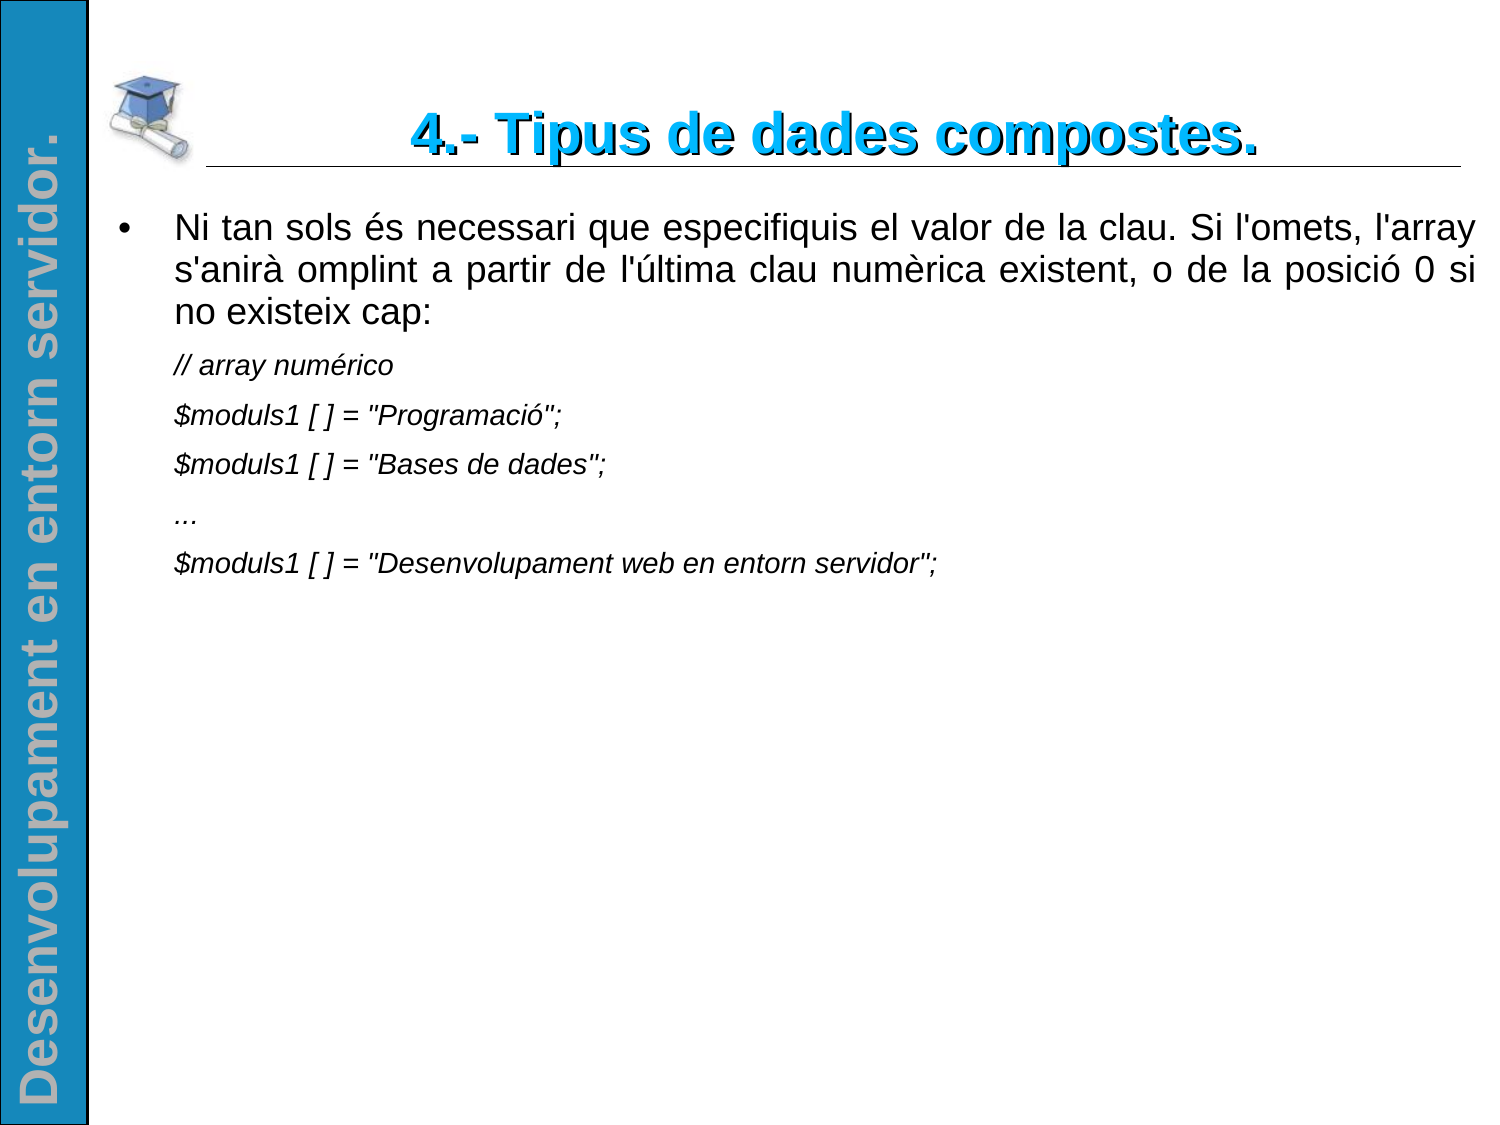

# 4.- Tipus de dades compostes.
Ni tan sols és necessari que especifiquis el valor de la clau. Si l'omets, l'array s'anirà omplint a partir de l'última clau numèrica existent, o de la posició 0 si no existeix cap:
// array numérico
$moduls1 [ ] = "Programació";
$moduls1 [ ] = "Bases de dades";
...
$moduls1 [ ] = "Desenvolupament web en entorn servidor";